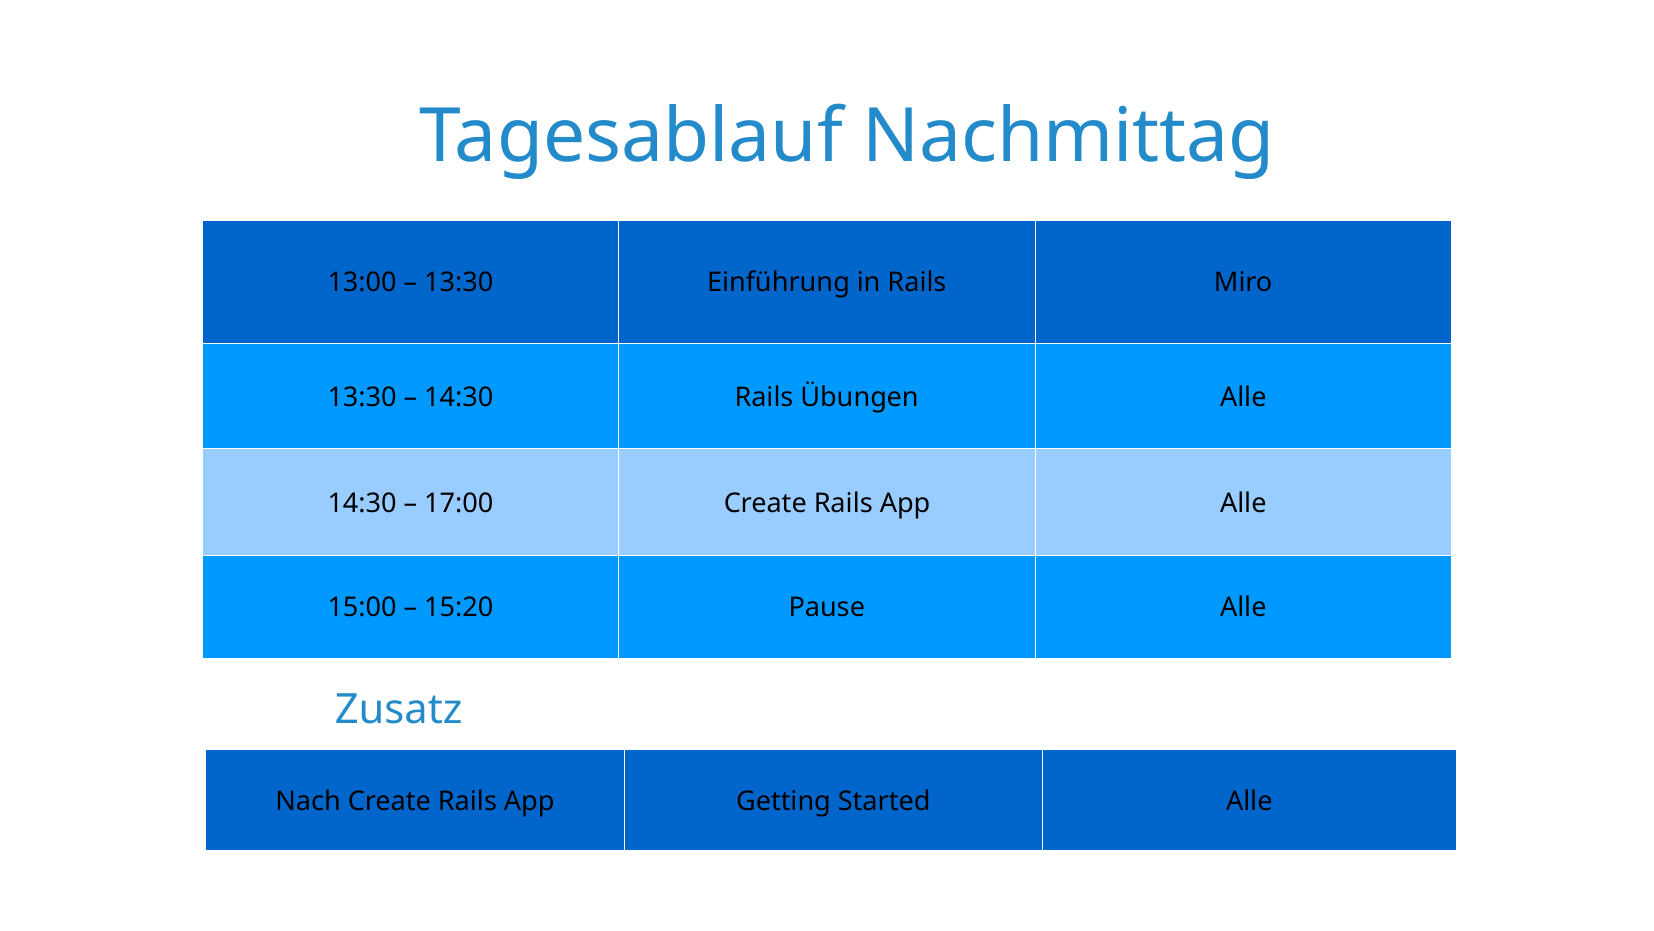

# Tagesablauf Nachmittag
| 13:00 – 13:30 | Einführung in Rails | Miro |
| --- | --- | --- |
| 13:30 – 14:30 | Rails Übungen | Alle |
| 14:30 – 17:00 | Create Rails App | Alle |
| 15:00 – 15:20 | Pause | Alle |
Zusatz
| Nach Create Rails App | Getting Started | Alle |
| --- | --- | --- |